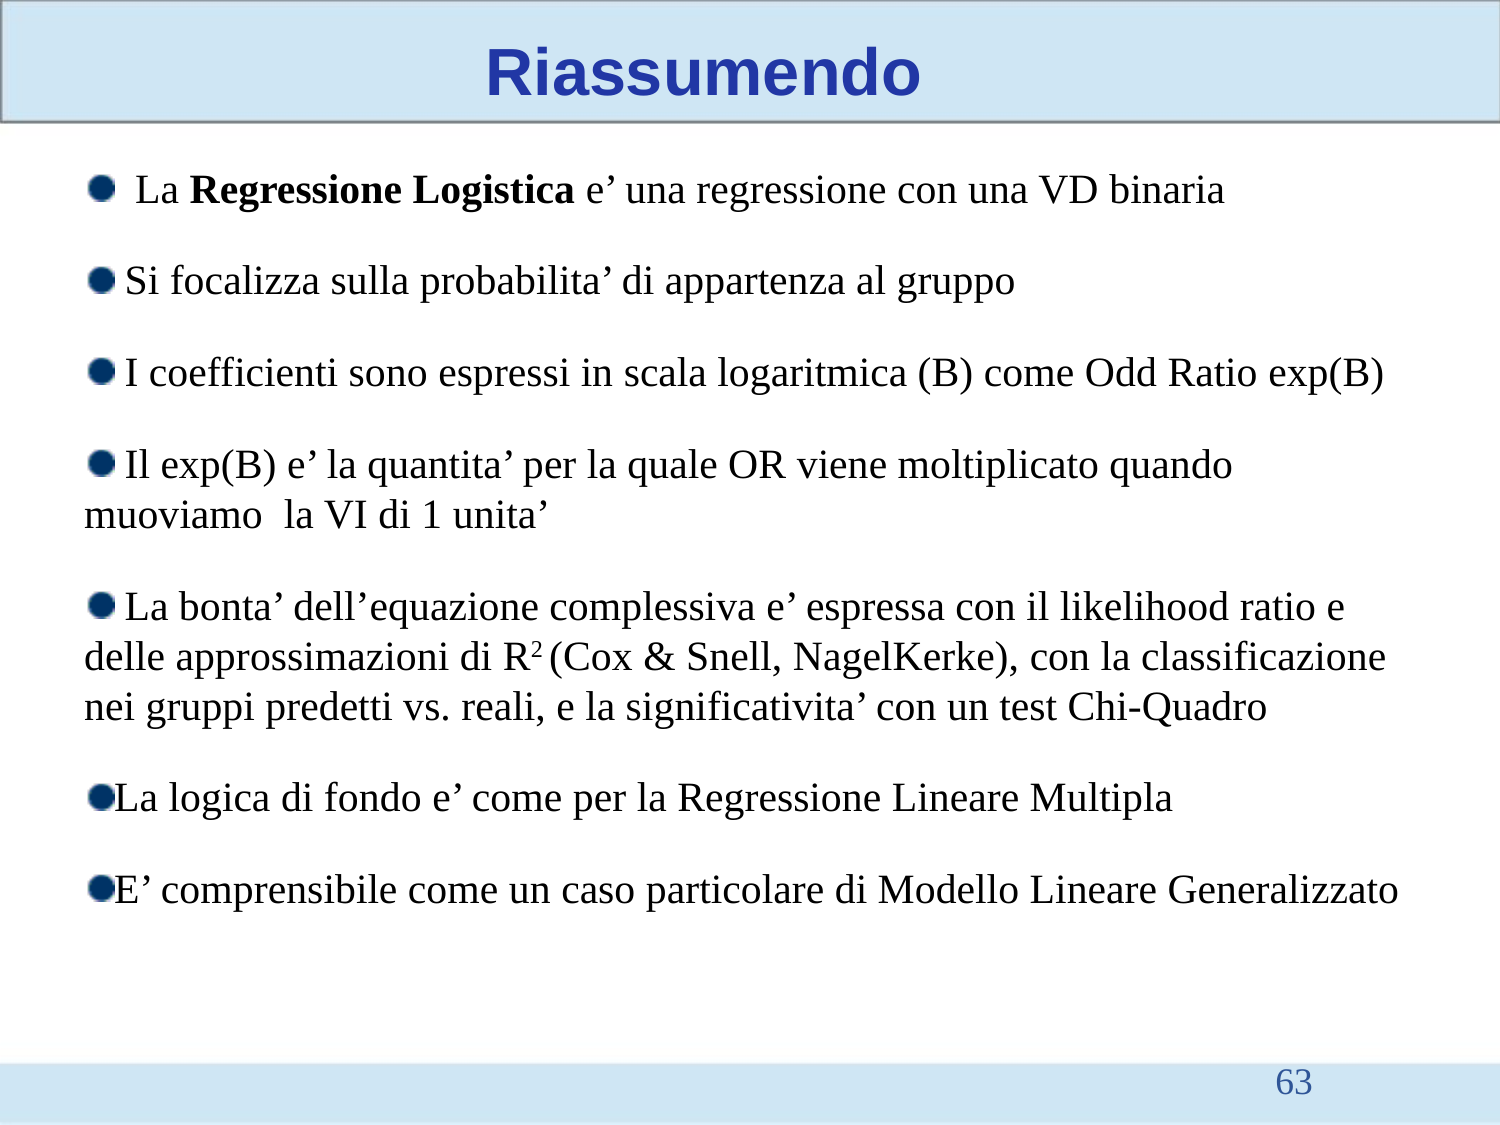

# Riassumendo
 La Regressione Logistica e’ una regressione con una VD binaria
 Si focalizza sulla probabilita’ di appartenza al gruppo
 I coefficienti sono espressi in scala logaritmica (B) come Odd Ratio exp(B)
 Il exp(B) e’ la quantita’ per la quale OR viene moltiplicato quando muoviamo la VI di 1 unita’
 La bonta’ dell’equazione complessiva e’ espressa con il likelihood ratio e delle approssimazioni di R2 (Cox & Snell, NagelKerke), con la classificazione nei gruppi predetti vs. reali, e la significativita’ con un test Chi-Quadro
La logica di fondo e’ come per la Regressione Lineare Multipla
E’ comprensibile come un caso particolare di Modello Lineare Generalizzato